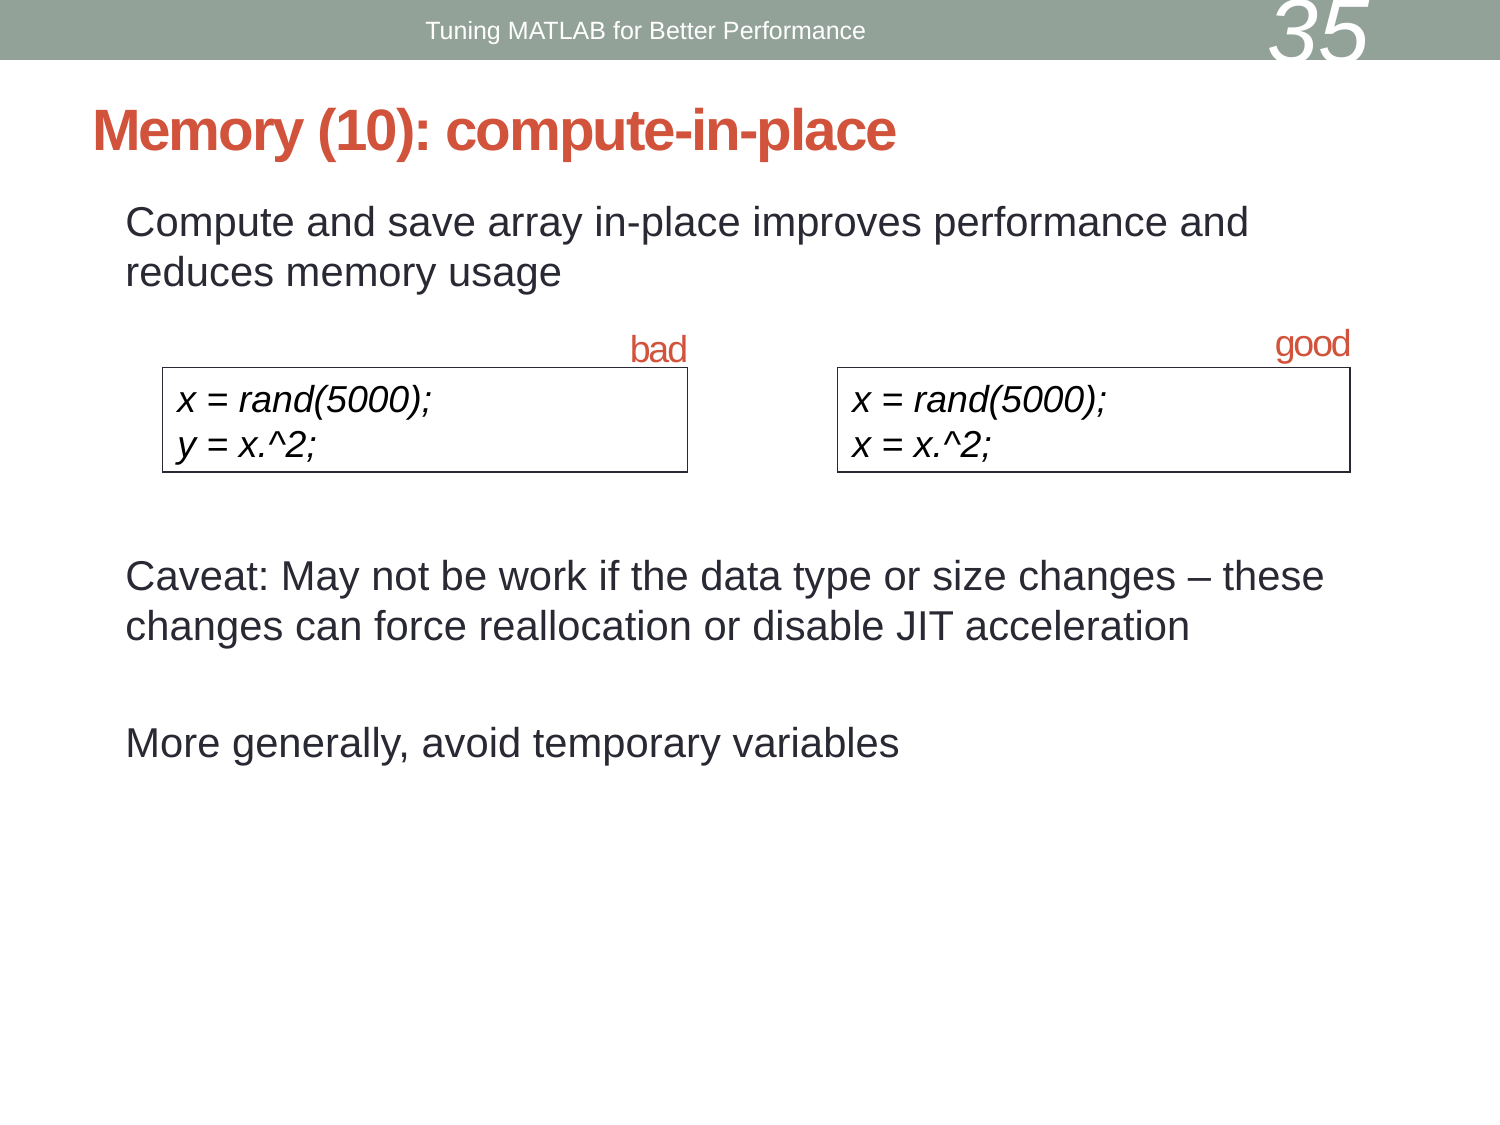

Tuning MATLAB for Better Performance
Memory (10): compute-in-place
Compute and save array in-place improves performance and reduces memory usage
Caveat: May not be work if the data type or size changes – these changes can force reallocation or disable JIT acceleration
More generally, avoid temporary variables
#
good
bad
x = rand(5000);
y = x.^2;
x = rand(5000);
x = x.^2;